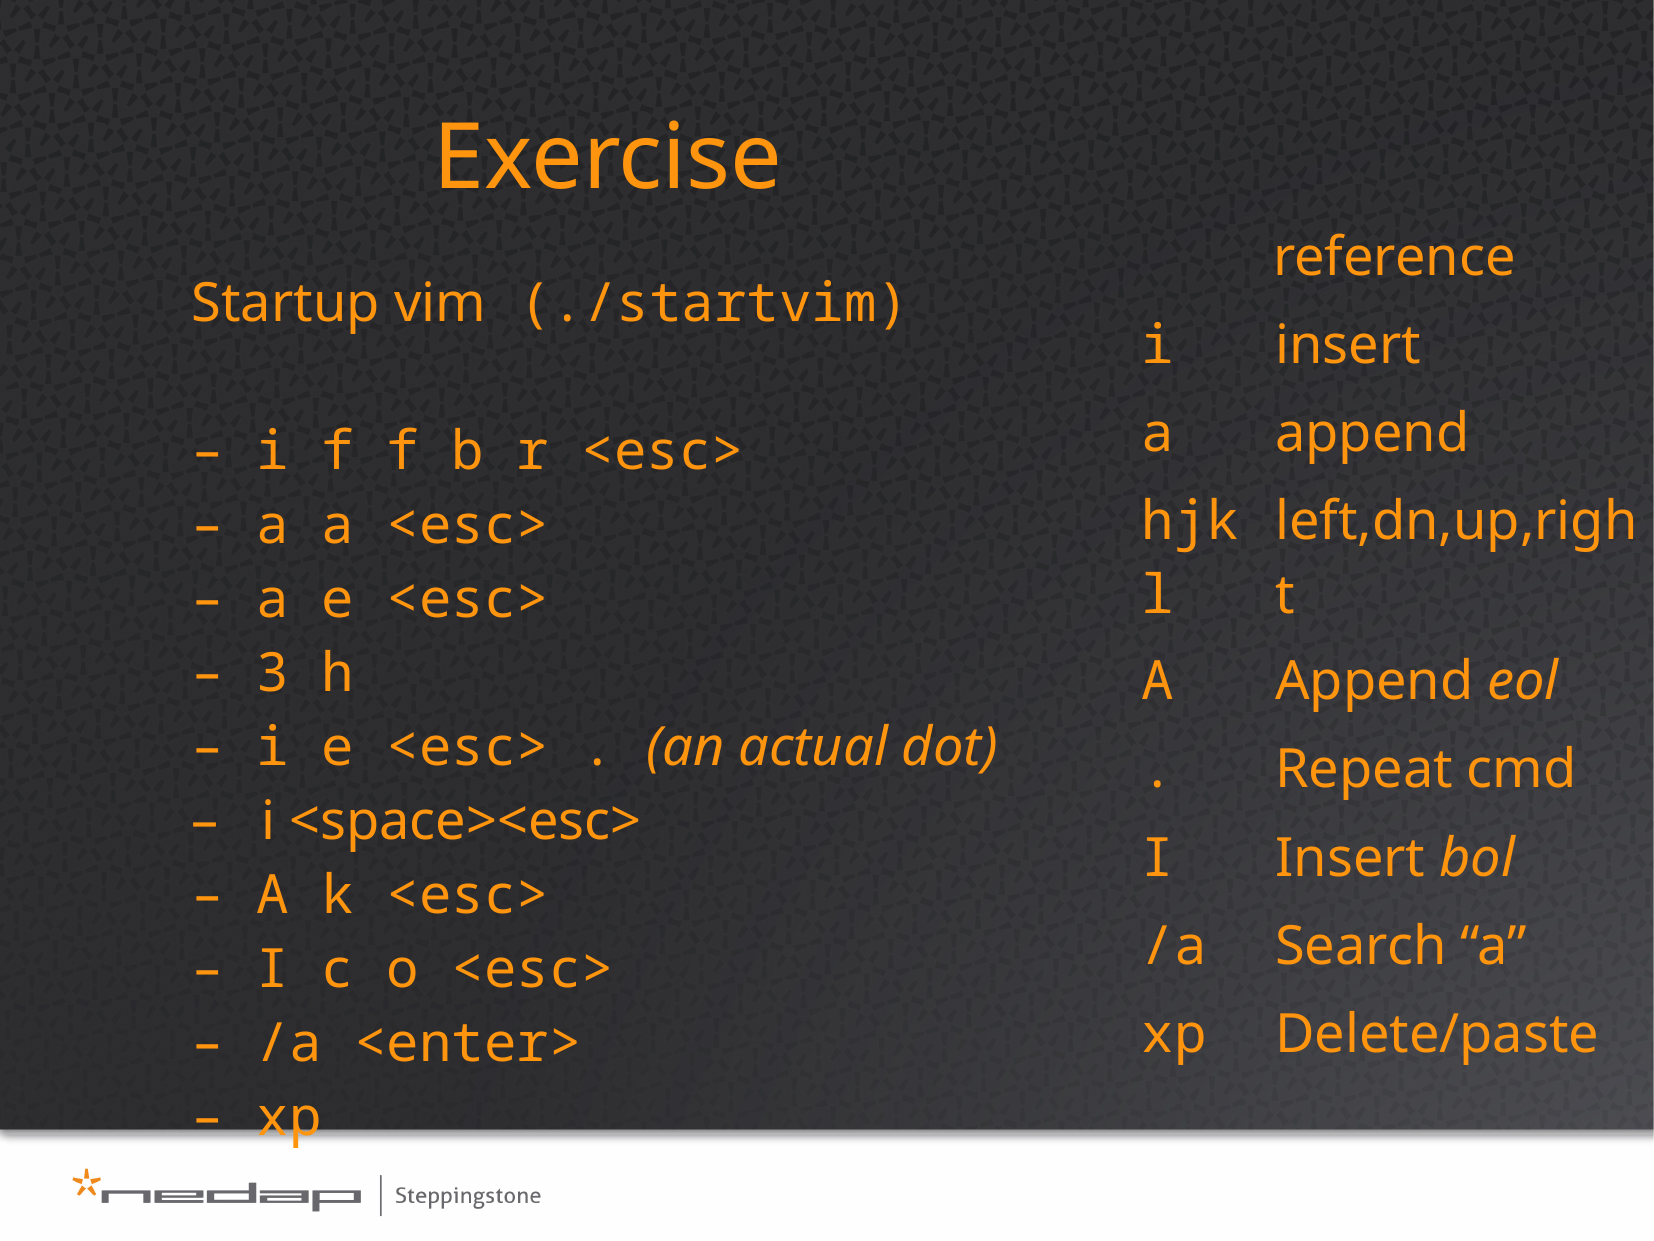

# Exercise
| reference | |
| --- | --- |
| i | insert |
| a | append |
| hjkl | left,dn,up,right |
| A | Append eol |
| . | Repeat cmd |
| I | Insert bol |
| /a | Search “a” |
| xp | Delete/paste |
Startup vim (./startvim)
– i f f b r <esc>
– a a <esc>
– a e <esc>
– 3 h
– i e <esc> . (an actual dot)
– i <space><esc>
– A k <esc>
– I c o <esc>
– /a <enter>
– xp